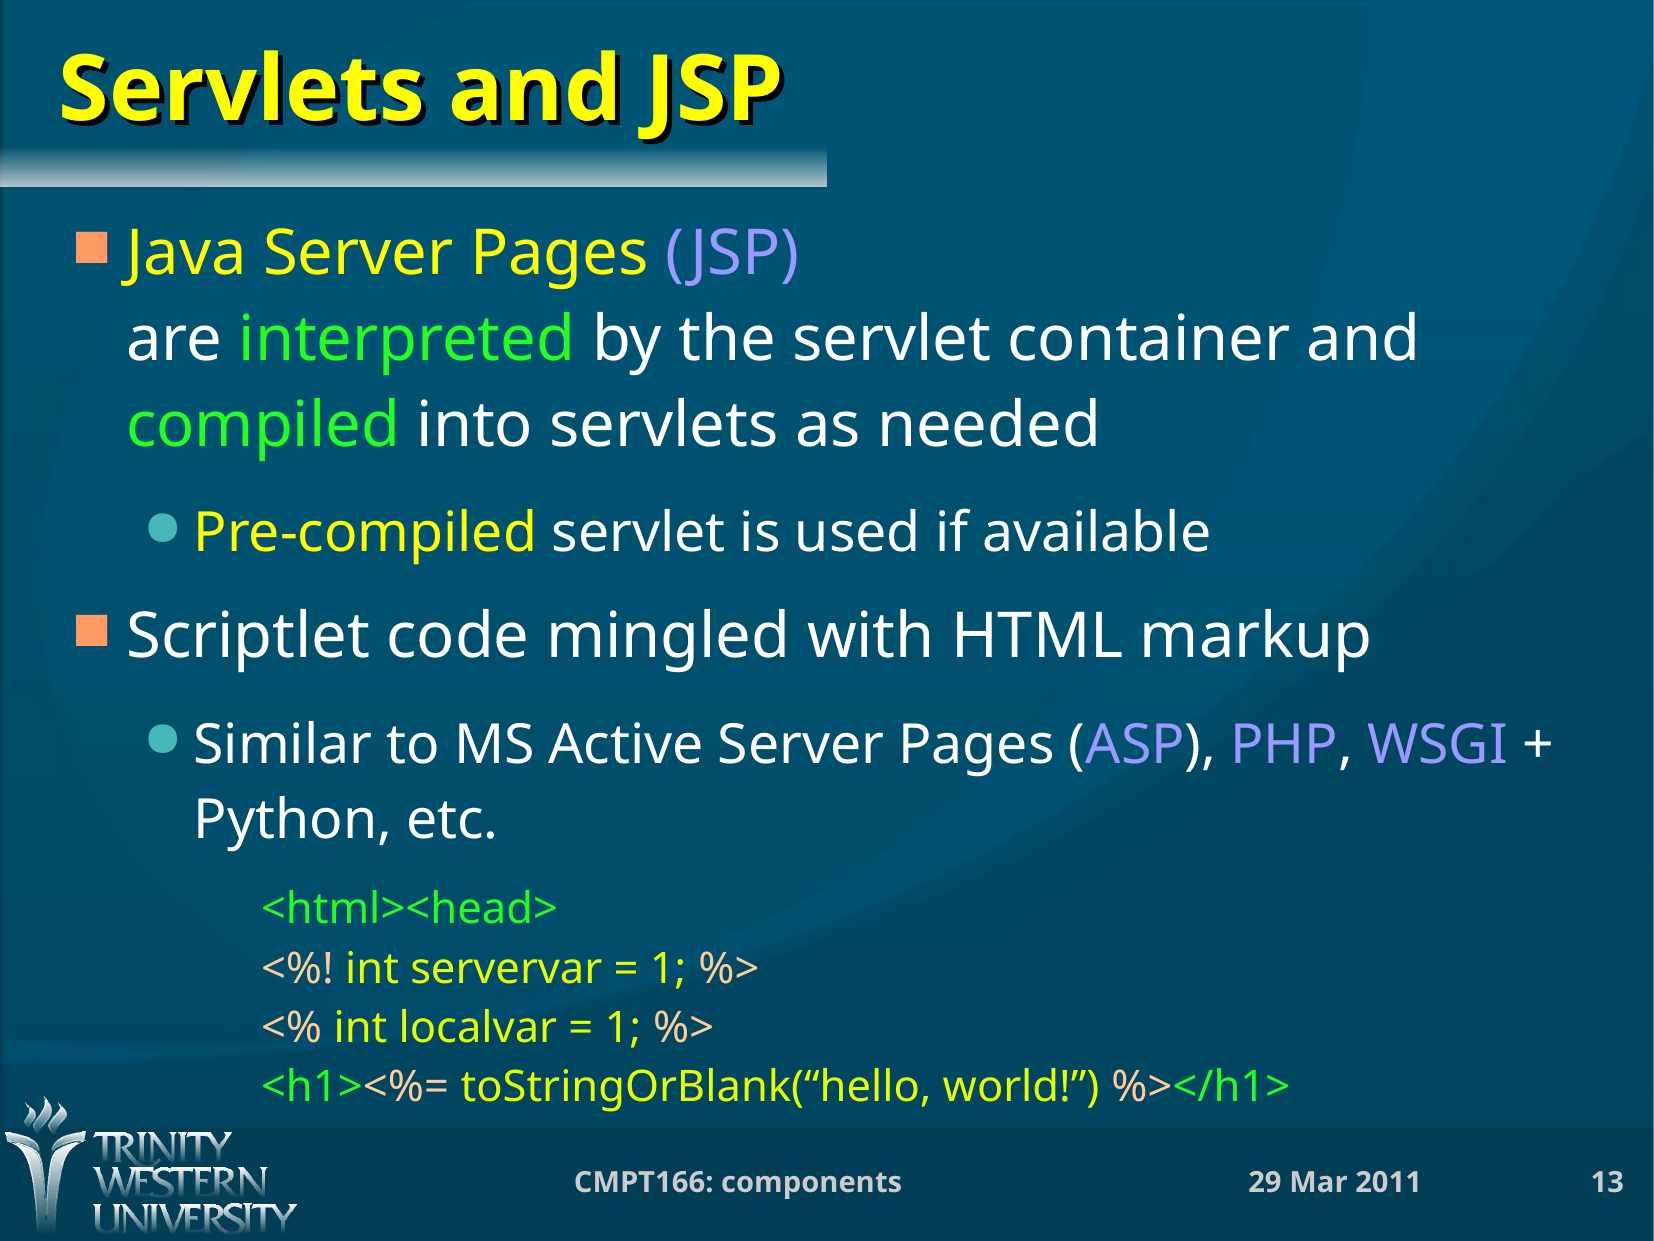

# Servlets and JSP
Java Server Pages (JSP)
are interpreted by the servlet container and compiled into servlets as needed
Pre-compiled servlet is used if available
Scriptlet code mingled with HTML markup
Similar to MS Active Server Pages (ASP), PHP, WSGI + Python, etc.
<html><head>
<%! int servervar = 1; %>
<% int localvar = 1; %>
<h1><%= toStringOrBlank(“hello, world!”) %></h1>
CMPT166: components
29 Mar 2011
13